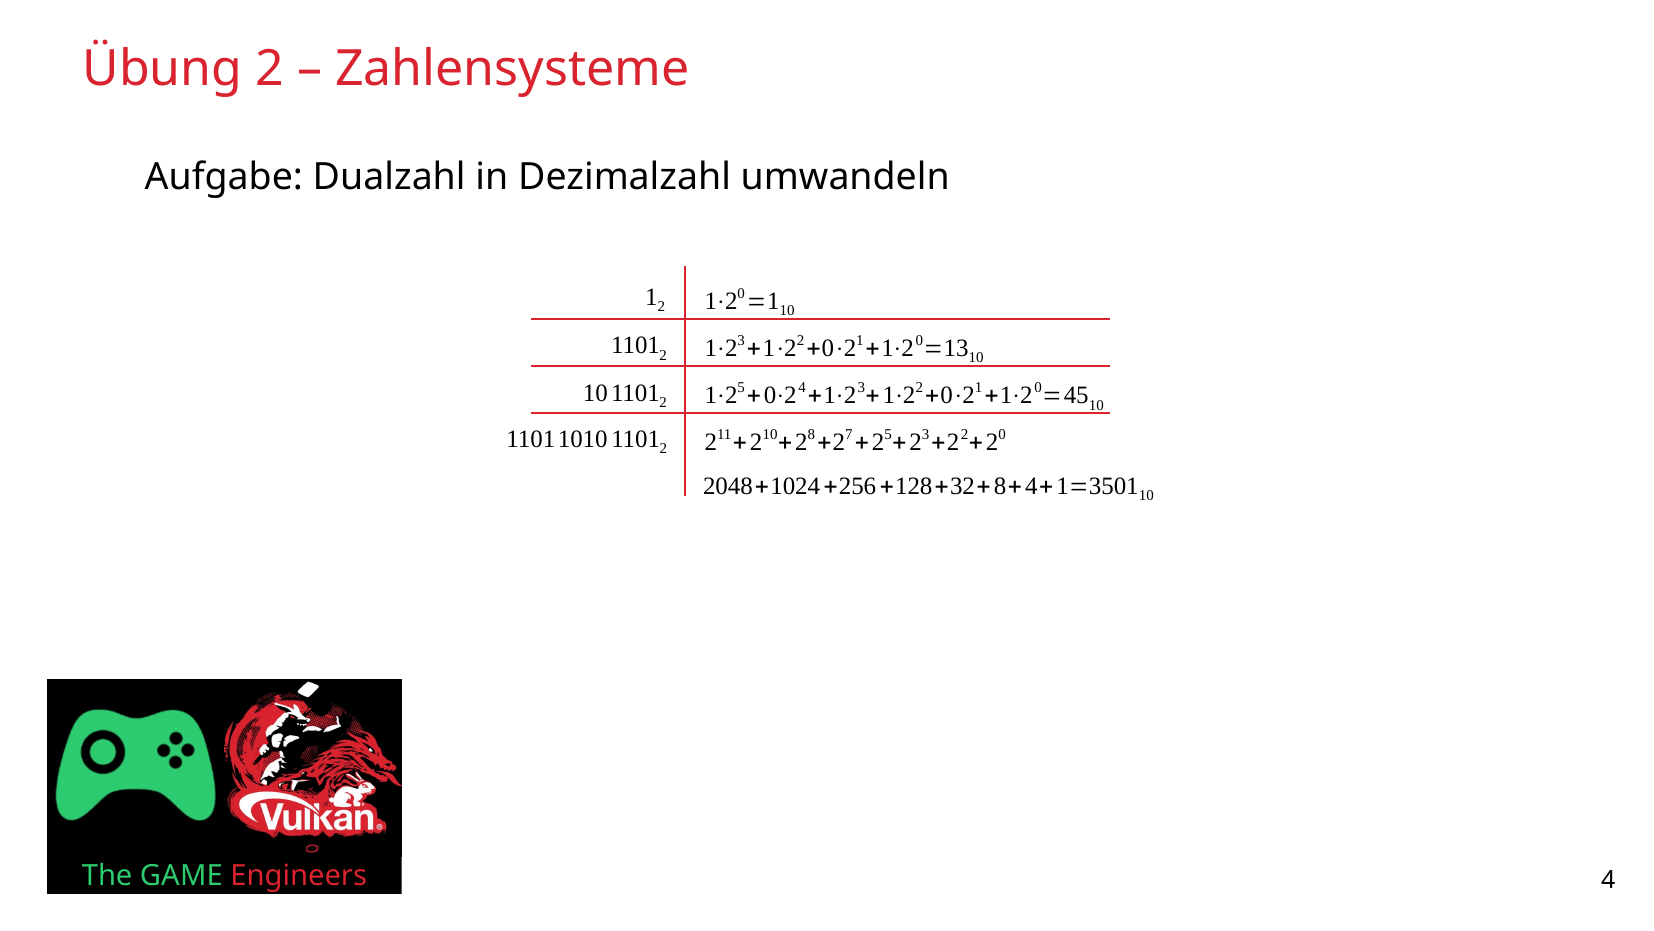

# Übung 2 – Zahlensysteme
Aufgabe: Dualzahl in Dezimalzahl umwandeln